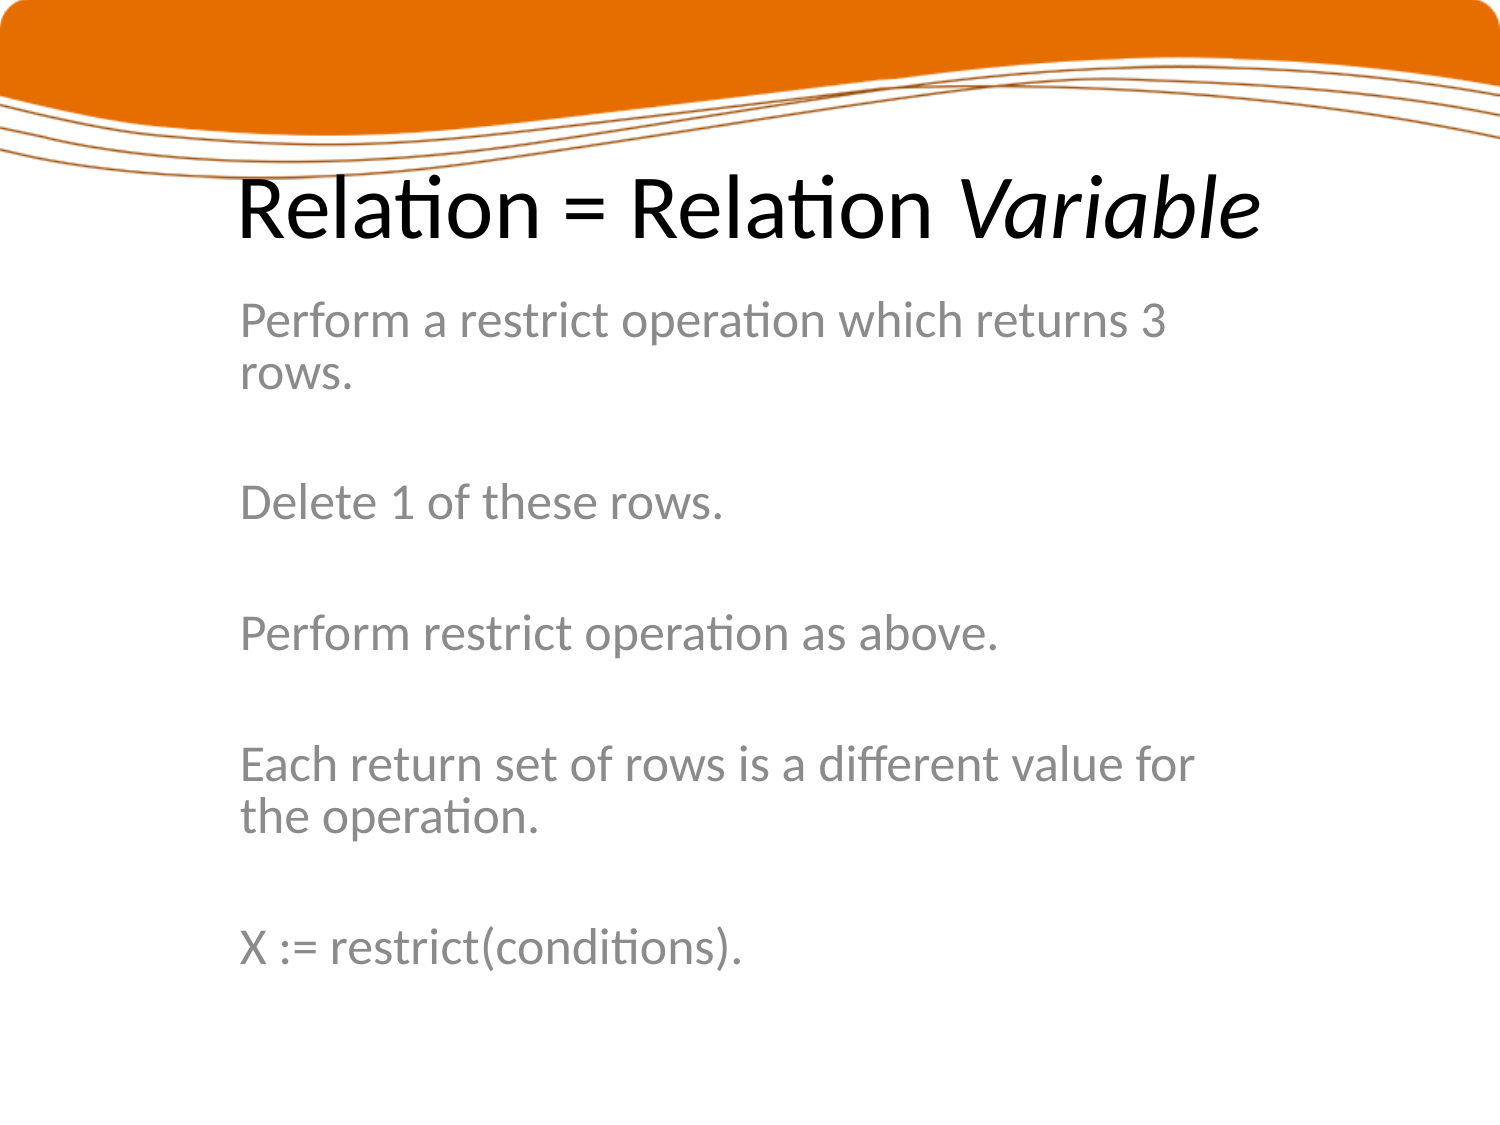

Relation = Relation Variable
Perform a restrict operation which returns 3 rows.
Delete 1 of these rows.
Perform restrict operation as above.
Each return set of rows is a different value for the operation.
X := restrict(conditions).